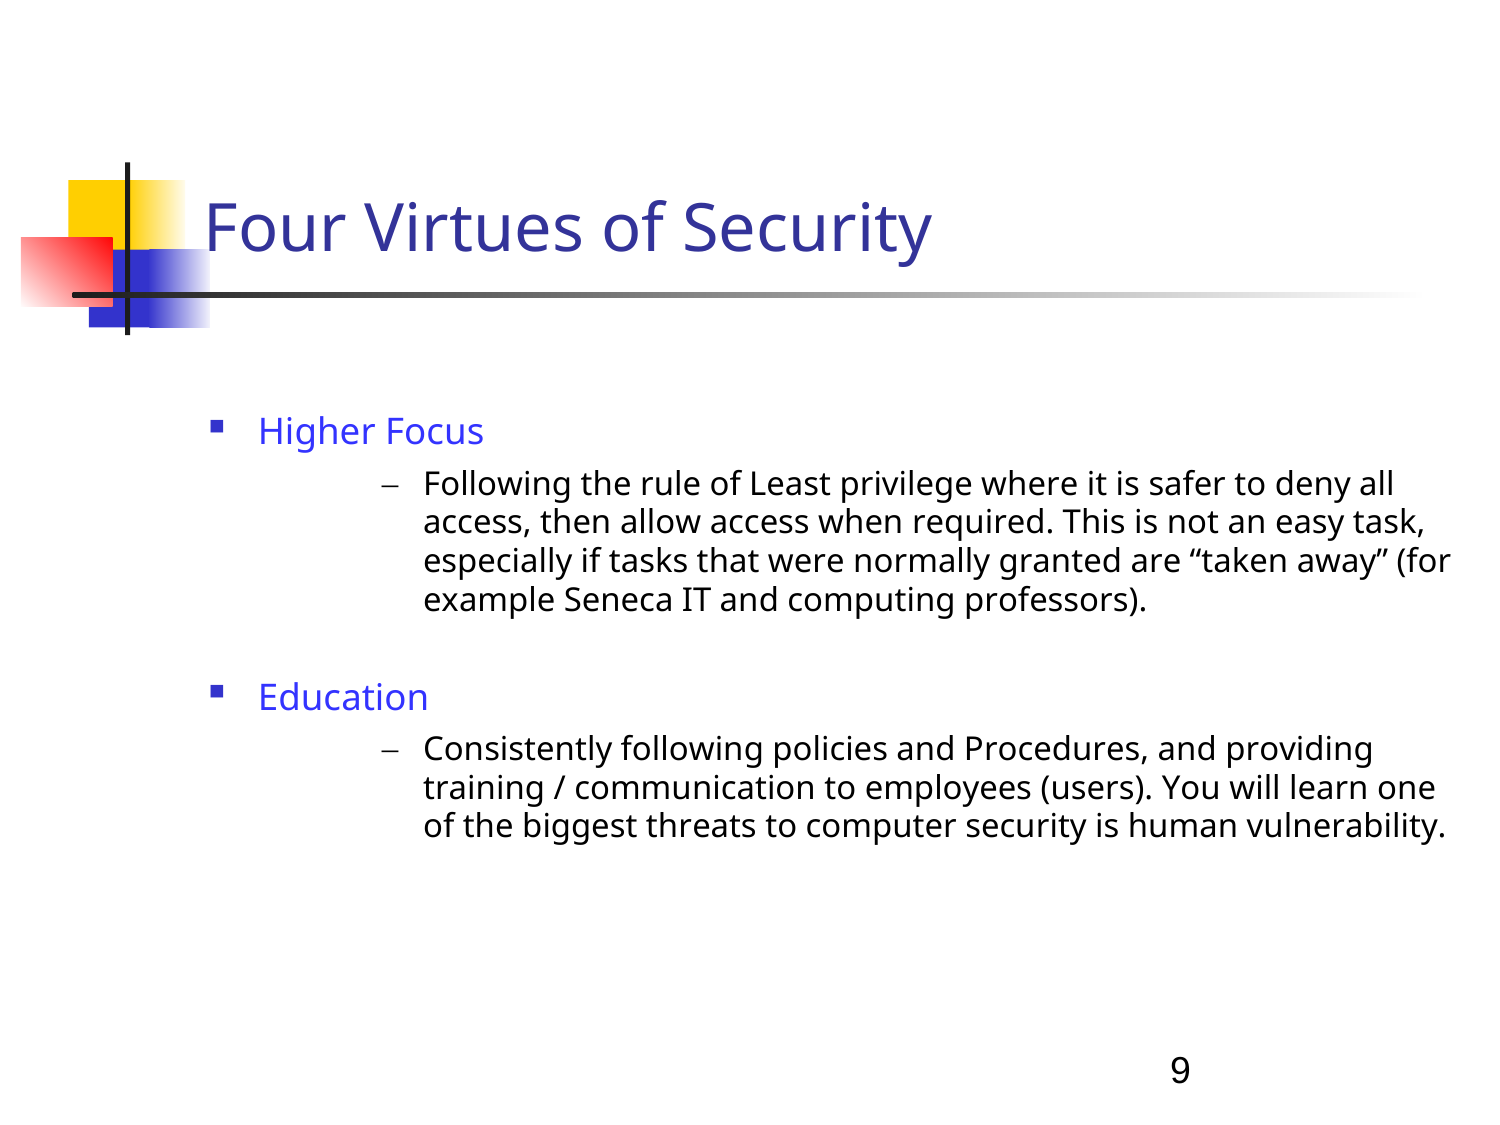

# Four Virtues of Security
Higher Focus
Following the rule of Least privilege where it is safer to deny all access, then allow access when required. This is not an easy task, especially if tasks that were normally granted are “taken away” (for example Seneca IT and computing professors).
Education
Consistently following policies and Procedures, and providing training / communication to employees (users). You will learn one of the biggest threats to computer security is human vulnerability.
9